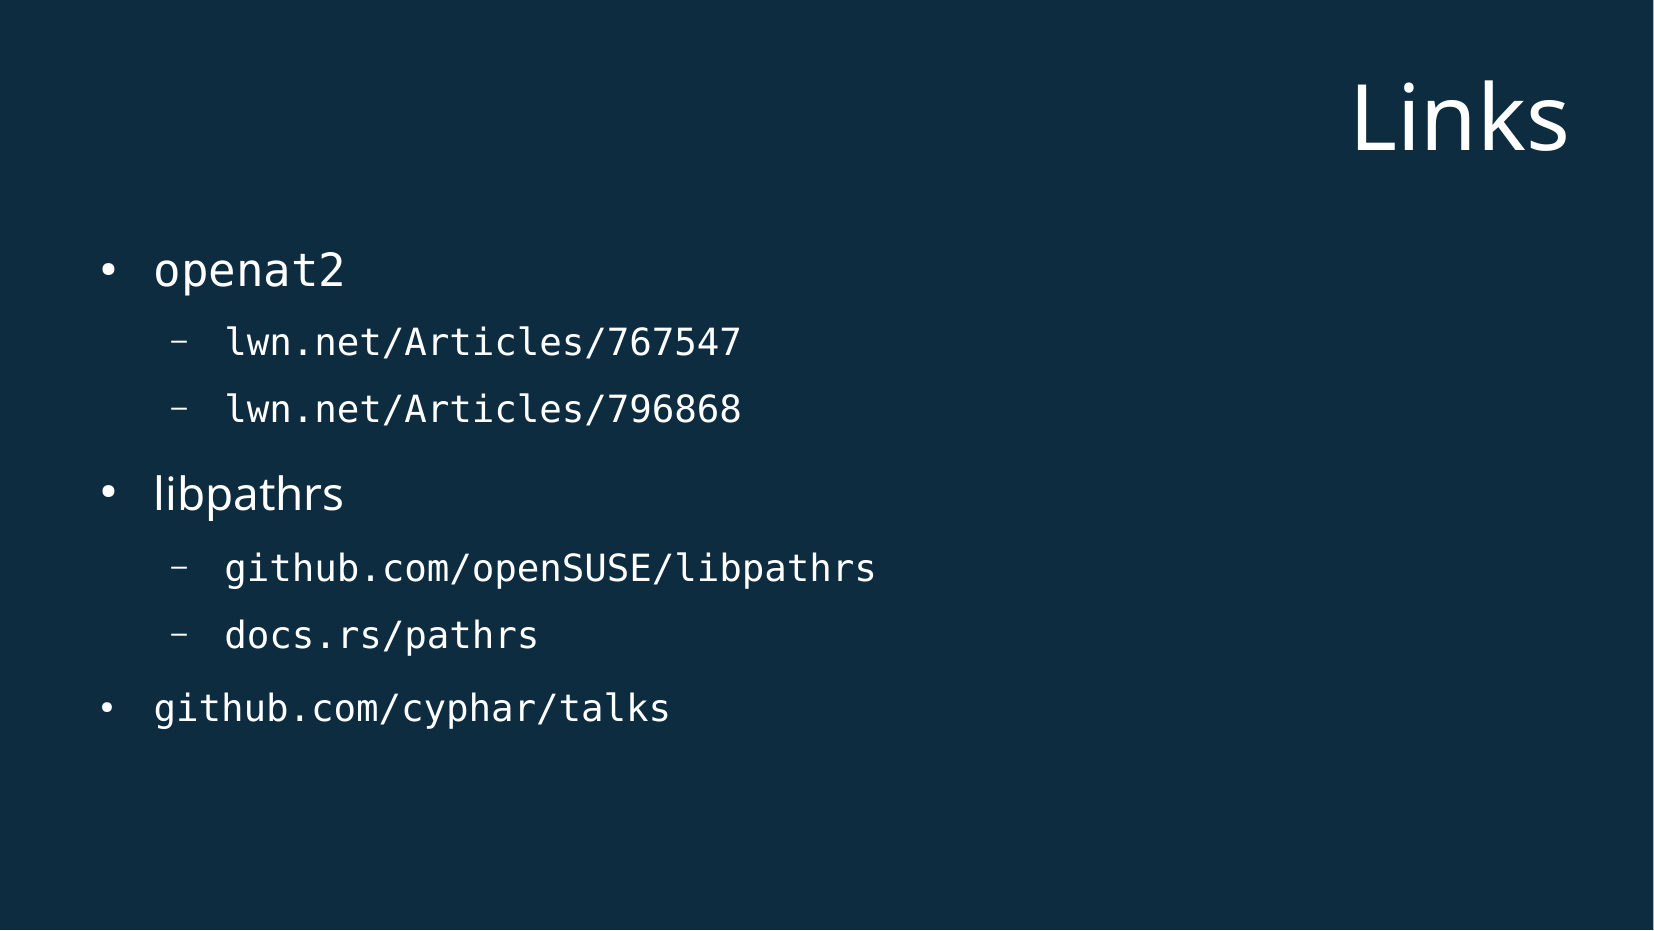

# Links
openat2
lwn.net/Articles/767547
lwn.net/Articles/796868
libpathrs
github.com/openSUSE/libpathrs
docs.rs/pathrs
github.com/cyphar/talks